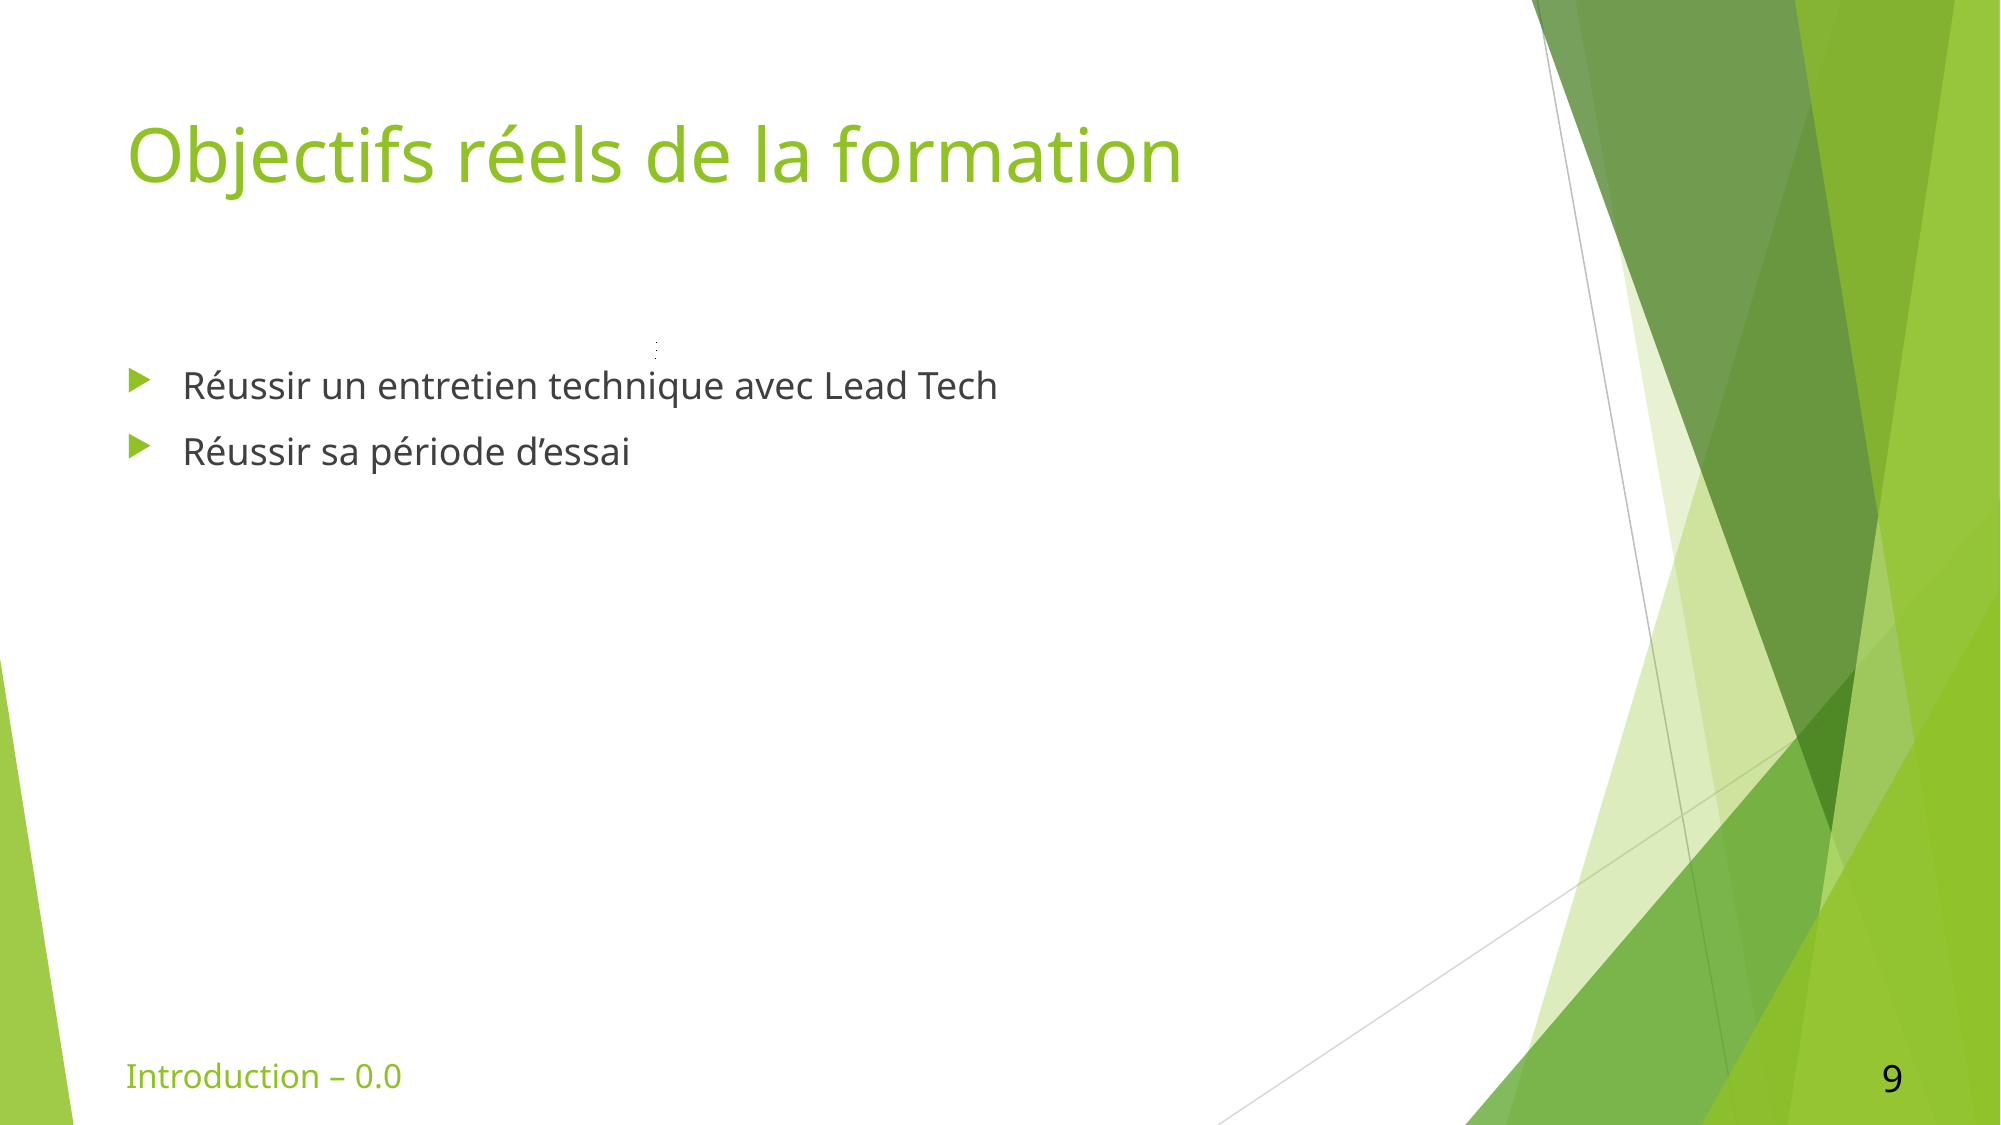

# Objectifs réels de la formation
Réussir un entretien technique avec Lead Tech
Réussir sa période d’essai
Introduction – 0.0